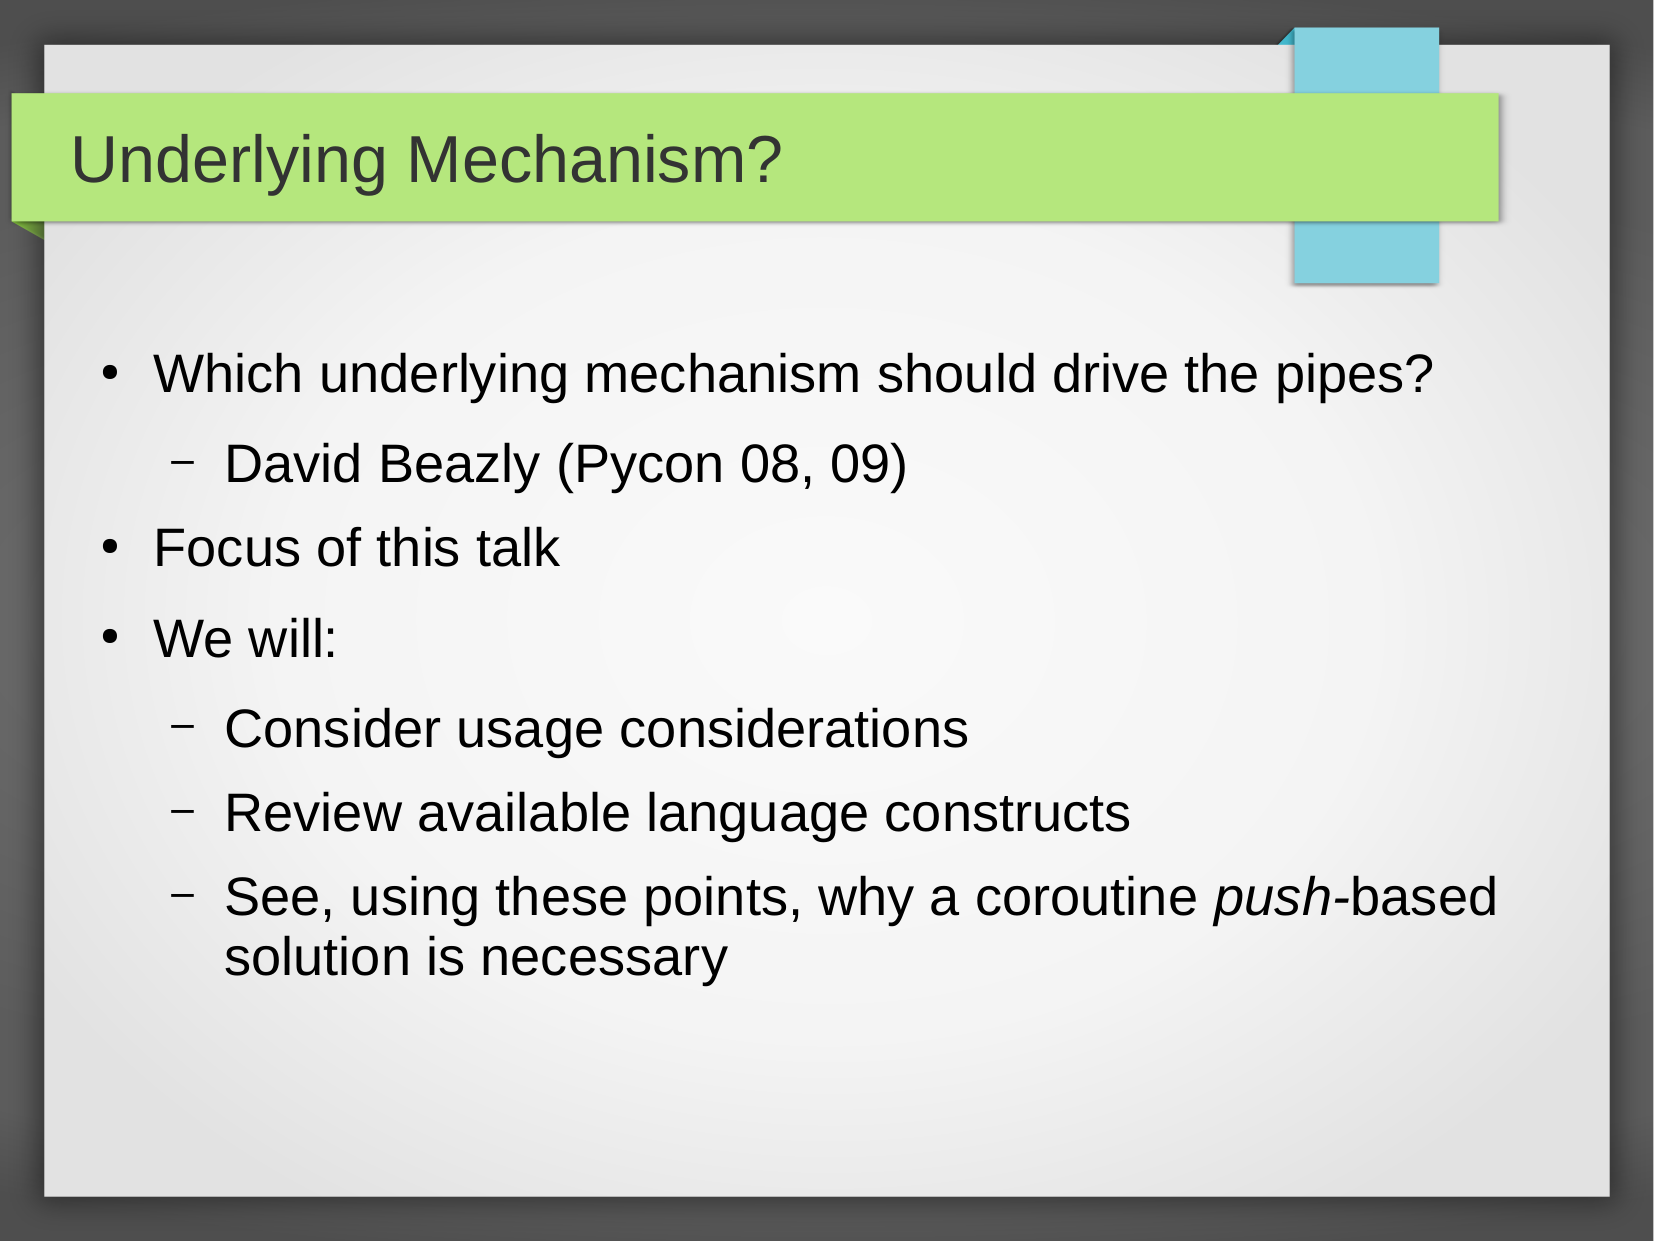

# Underlying Mechanism?
Which underlying mechanism should drive the pipes?
David Beazly (Pycon 08, 09)
Focus of this talk
We will:
Consider usage considerations
Review available language constructs
See, using these points, why a coroutine push-based solution is necessary